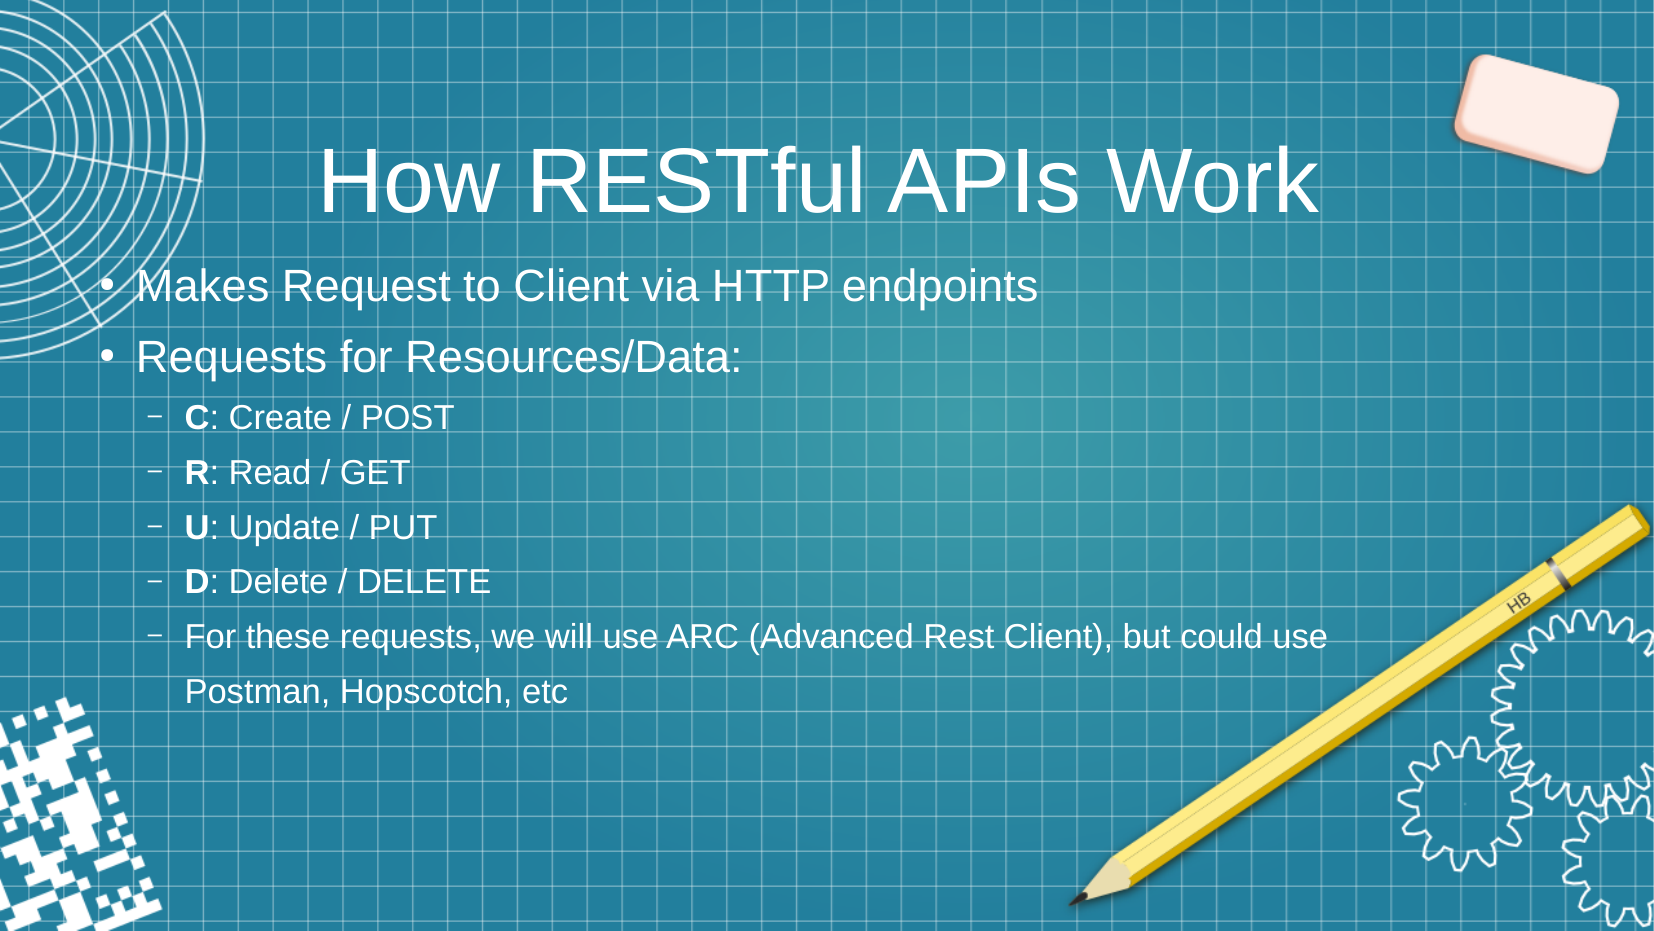

# How RESTful APIs Work
Makes Request to Client via HTTP endpoints
Requests for Resources/Data:
C: Create / POST
R: Read / GET
U: Update / PUT
D: Delete / DELETE
For these requests, we will use ARC (Advanced Rest Client), but could use
Postman, Hopscotch, etc